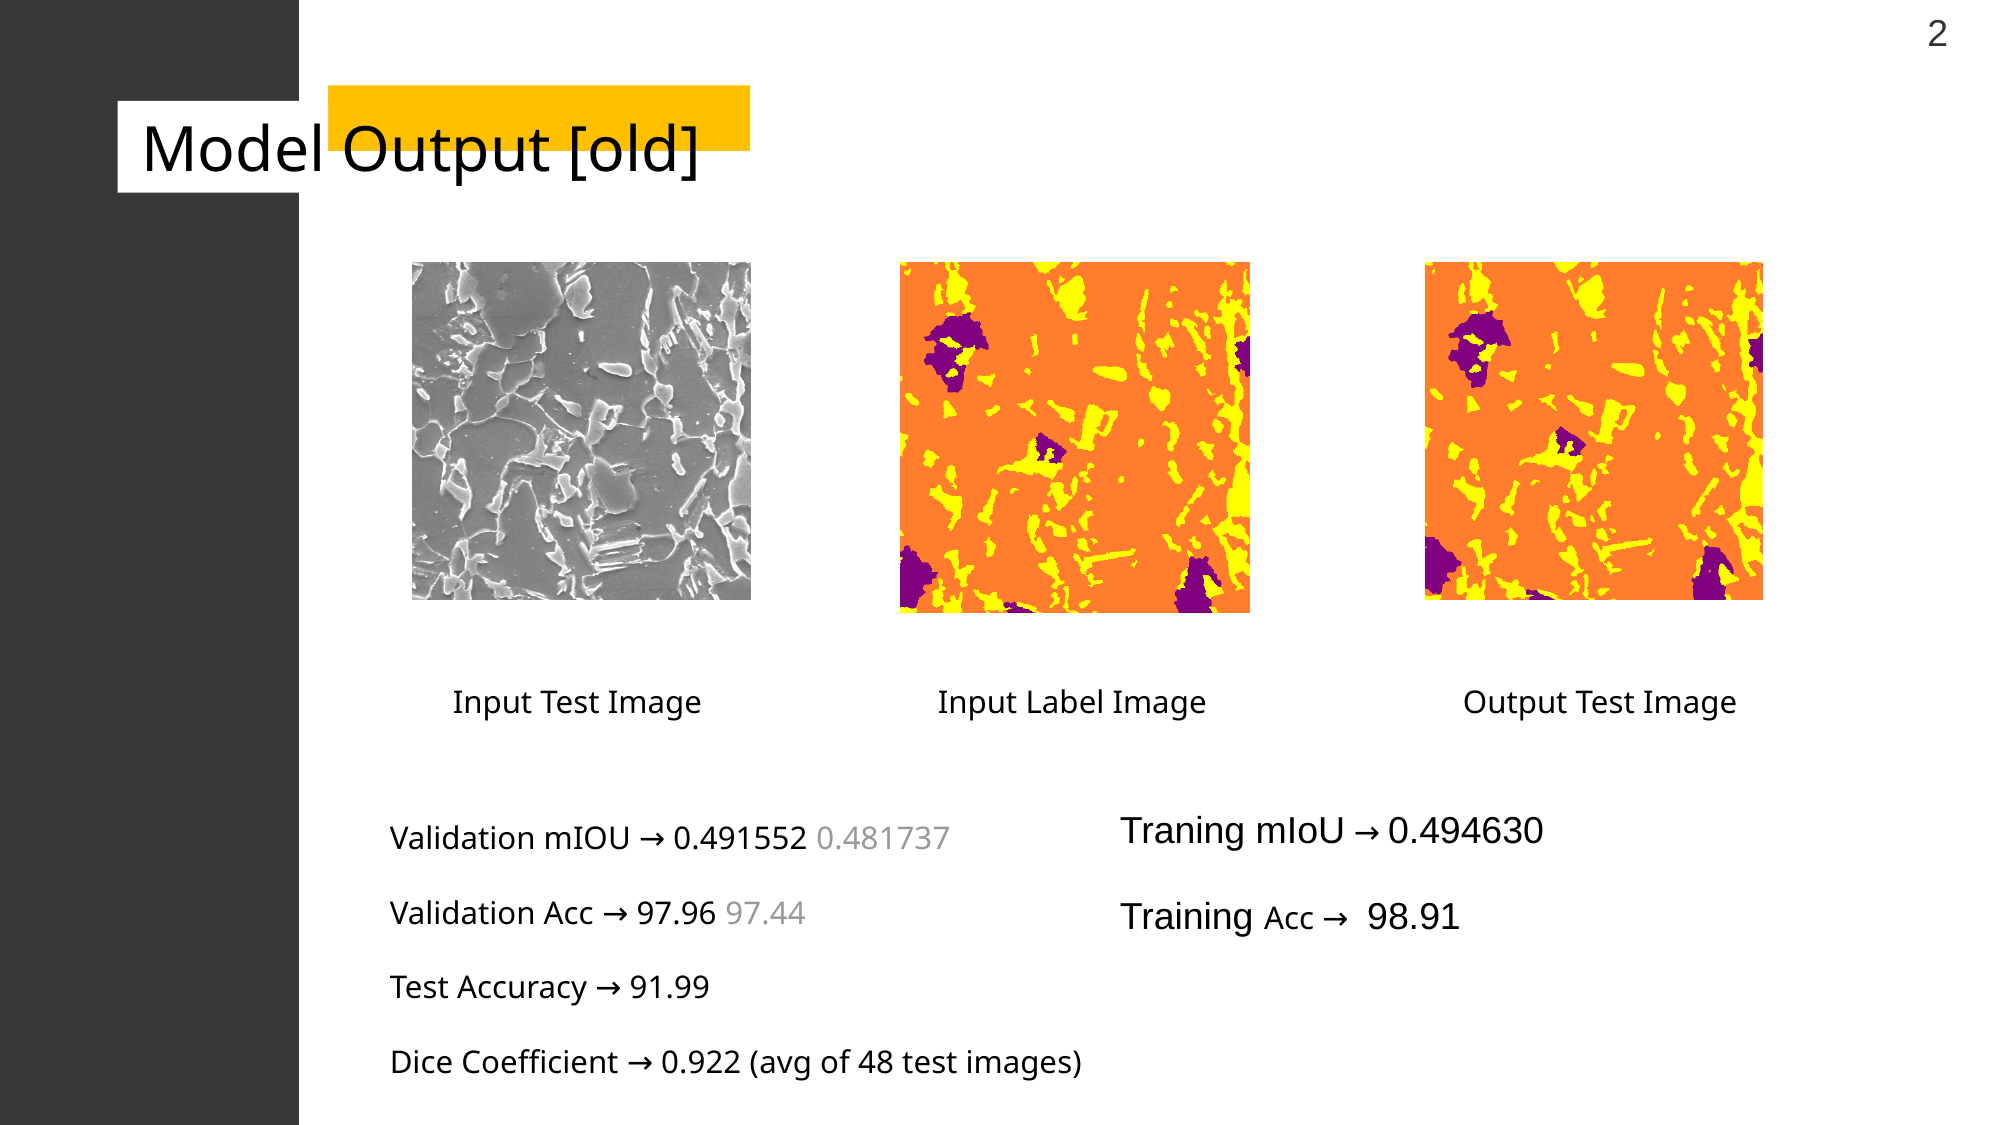

Model Output [old]
Input Test Image
Input Label Image
Output Test Image
Traning mIoU → 0.494630
Training Acc → 98.91
Validation mIOU → 0.491552 0.481737
Validation Acc → 97.96 97.44
Test Accuracy → 91.99
Dice Coefficient → 0.922 (avg of 48 test images)